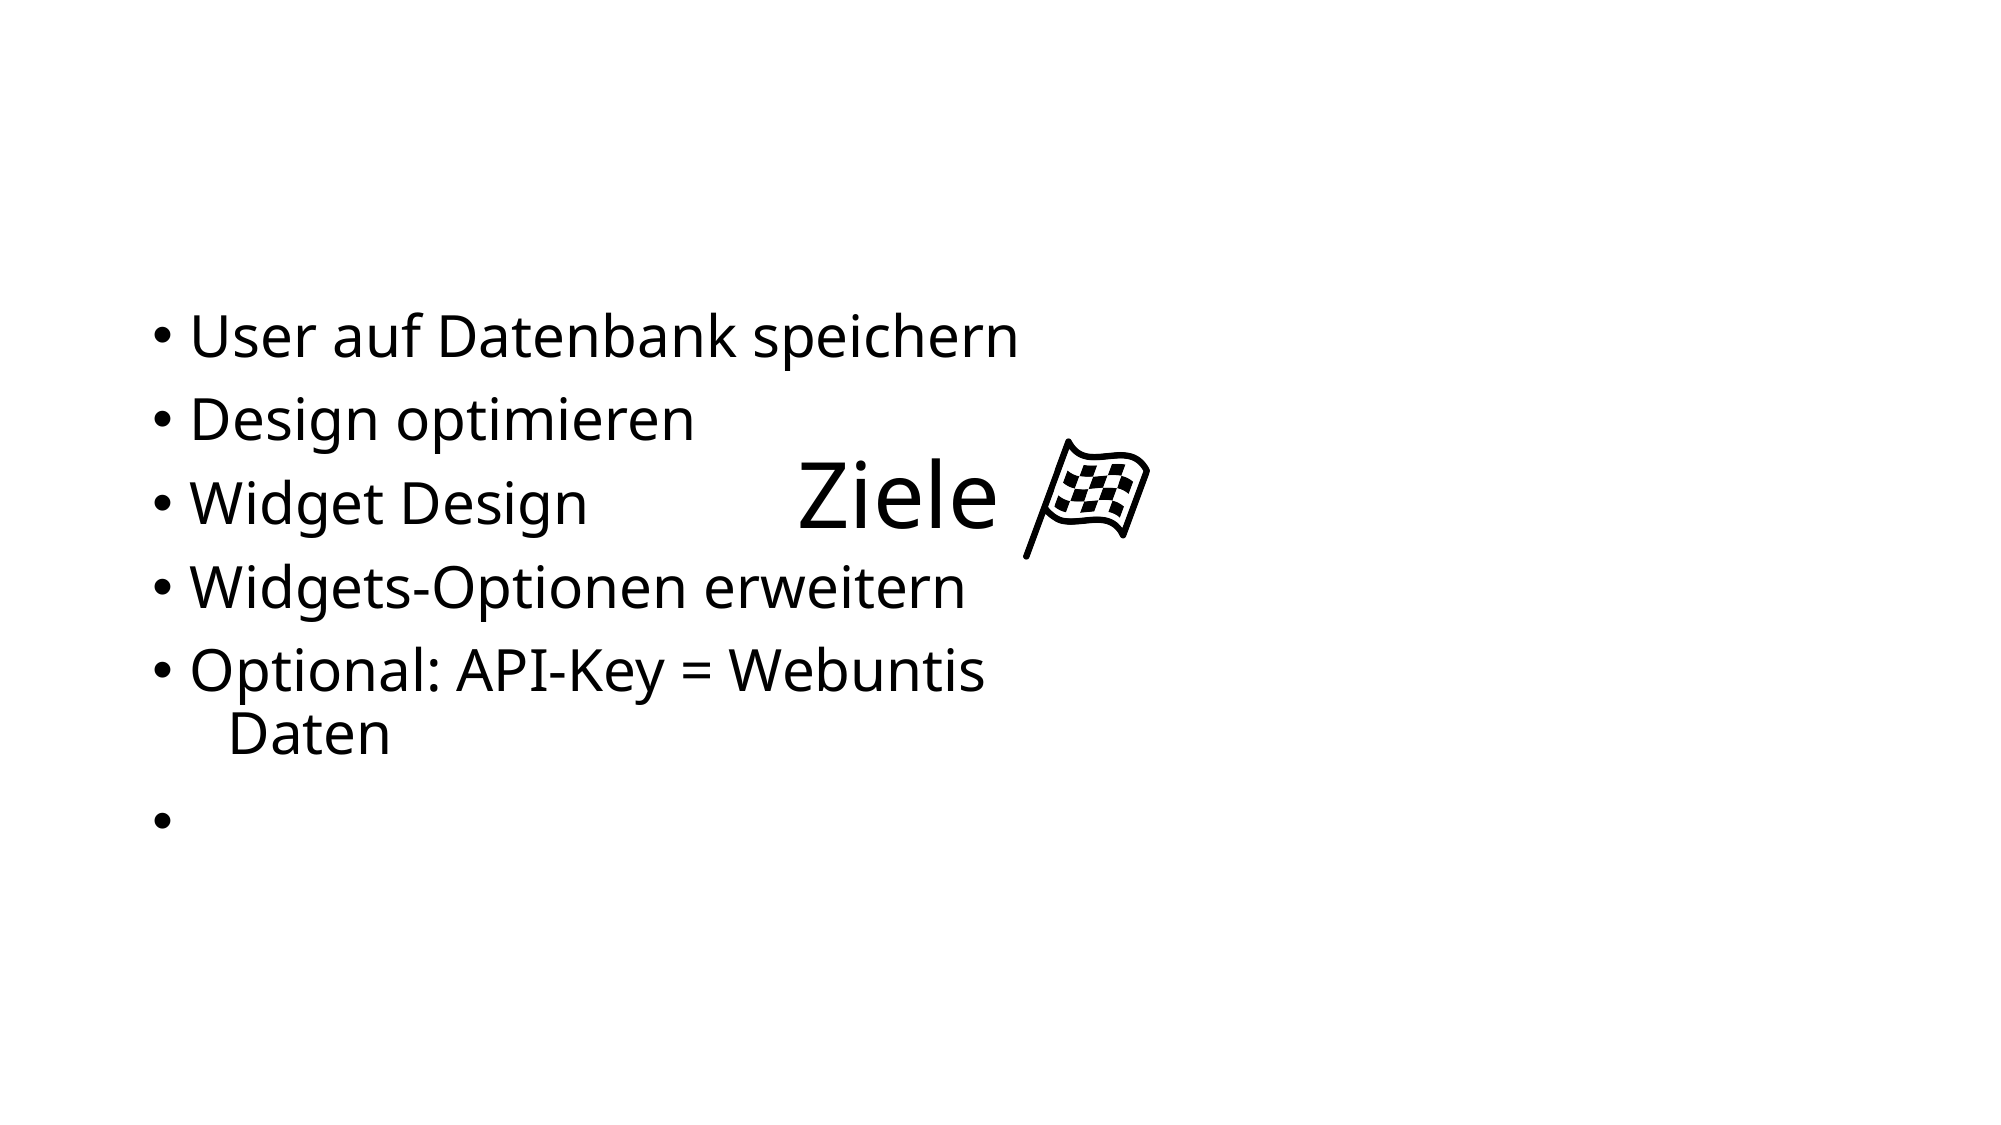

User auf Datenbank speichern
Design optimieren
Widget Design
Widgets-Optionen erweitern
Optional: API-Key = Webuntis Daten
# Ziele